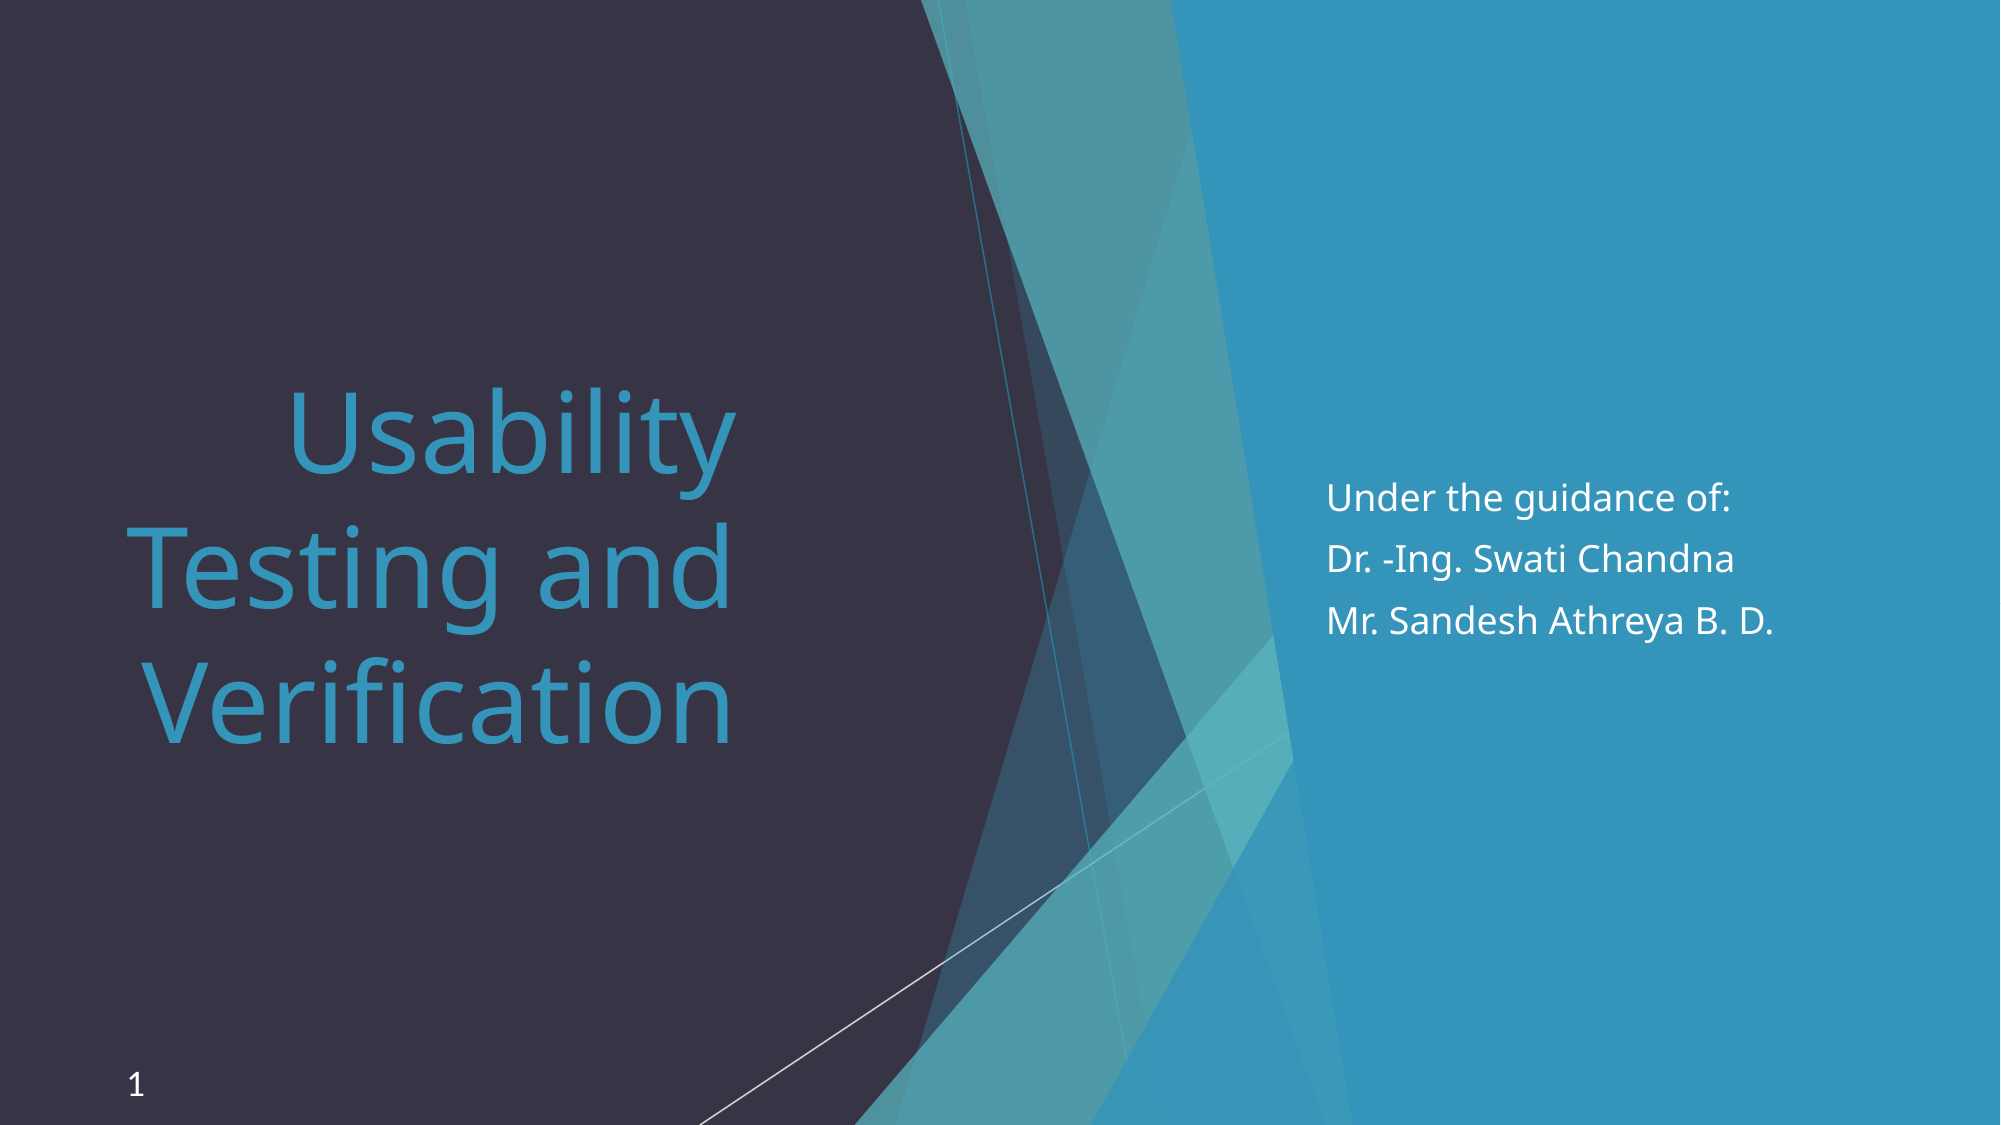

# Usability Testing and Verification
Under the guidance of:
Dr. -Ing. Swati Chandna
Mr. Sandesh Athreya B. D.
1